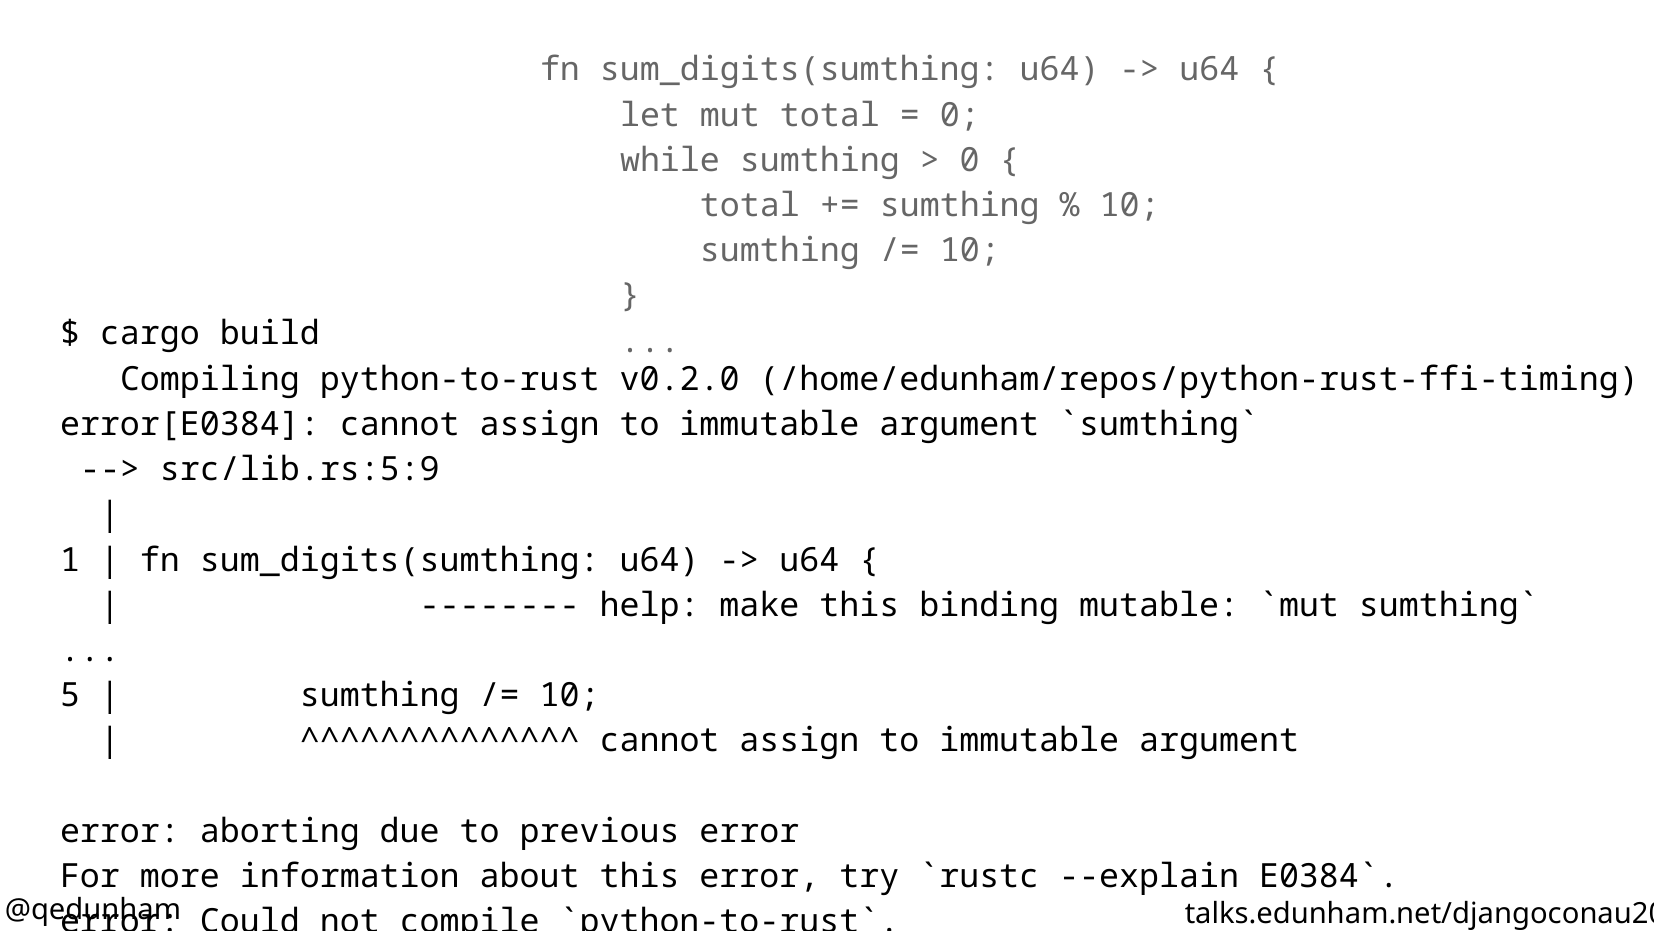

# fn sum_digits(sumthing: u64) -> u64 {
 let mut total = 0;
 while sumthing > 0 {
 total += sumthing % 10;
 sumthing /= 10;
 }
 ...
$ cargo build
 Compiling python-to-rust v0.2.0 (/home/edunham/repos/python-rust-ffi-timing)
error[E0384]: cannot assign to immutable argument `sumthing`
 --> src/lib.rs:5:9
 |
1 | fn sum_digits(sumthing: u64) -> u64 {
 | -------- help: make this binding mutable: `mut sumthing`
...
5 | sumthing /= 10;
 | ^^^^^^^^^^^^^^ cannot assign to immutable argument
error: aborting due to previous error
For more information about this error, try `rustc --explain E0384`.
error: Could not compile `python-to-rust`.
To learn more, run the command again with --verbose.